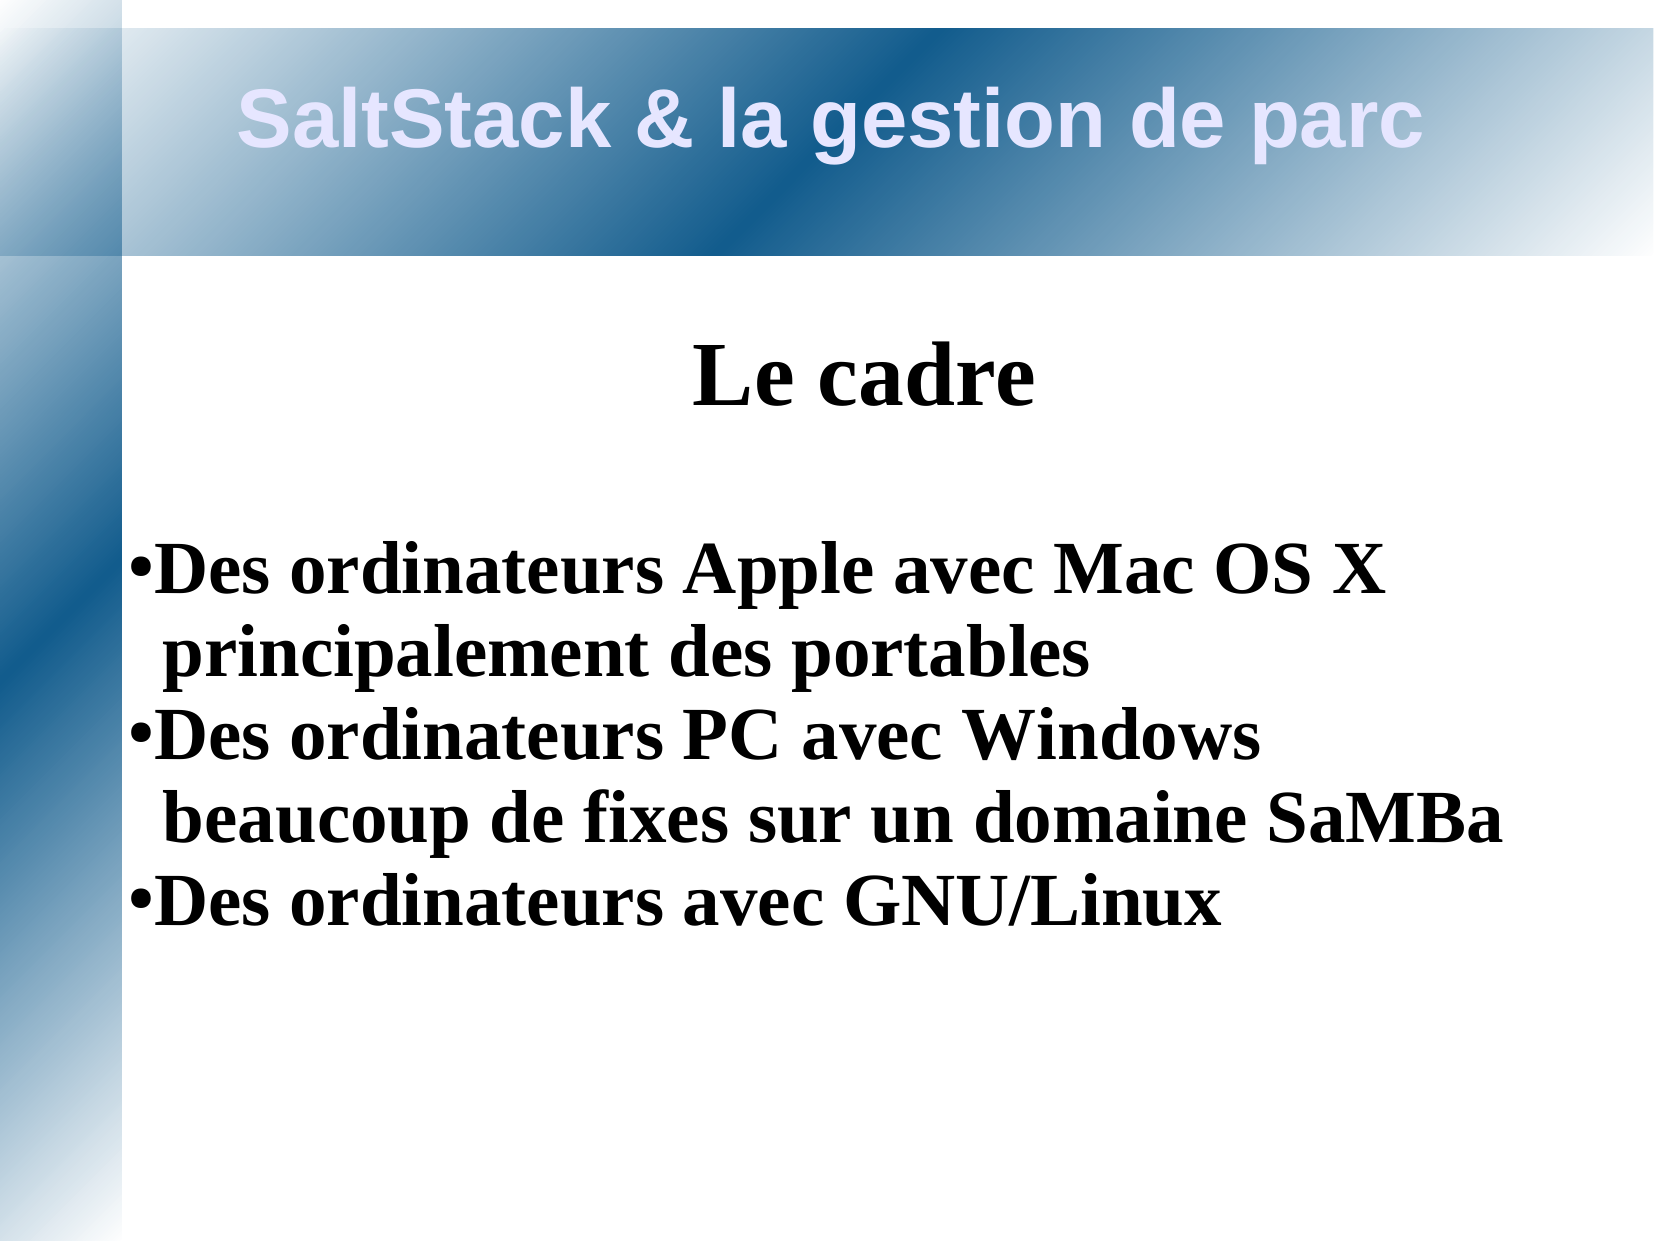

# SaltStack & la gestion de parc
Le cadre
Des ordinateurs Apple avec Mac OS X principalement des portables
Des ordinateurs PC avec Windows
beaucoup de fixes sur un domaine SaMBa
Des ordinateurs avec GNU/Linux